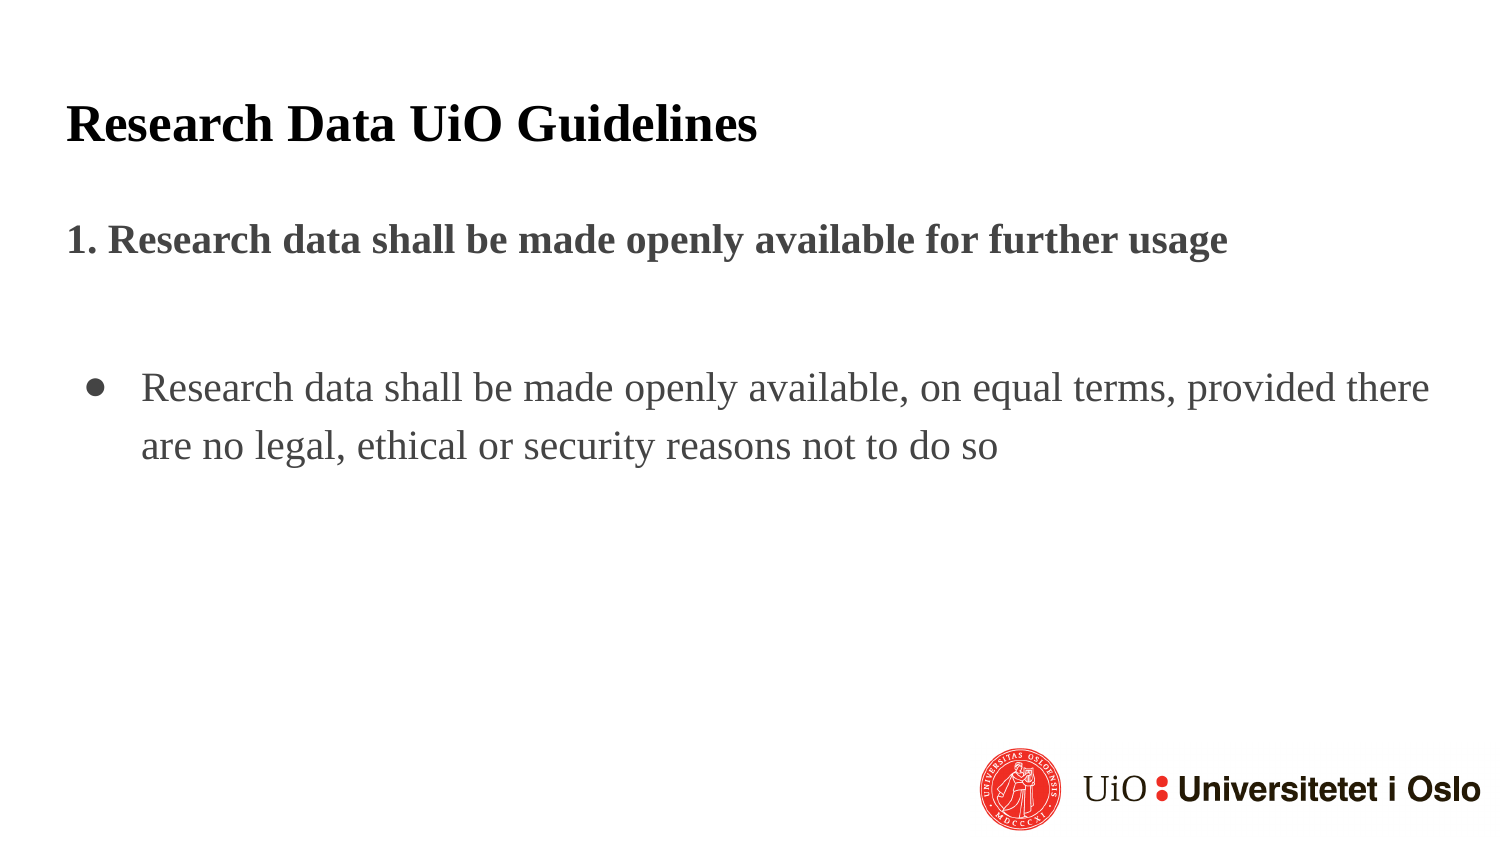

# Research Data UiO Guidelines
1. Research data shall be made openly available for further usage
Research data shall be made openly available, on equal terms, provided there are no legal, ethical or security reasons not to do so